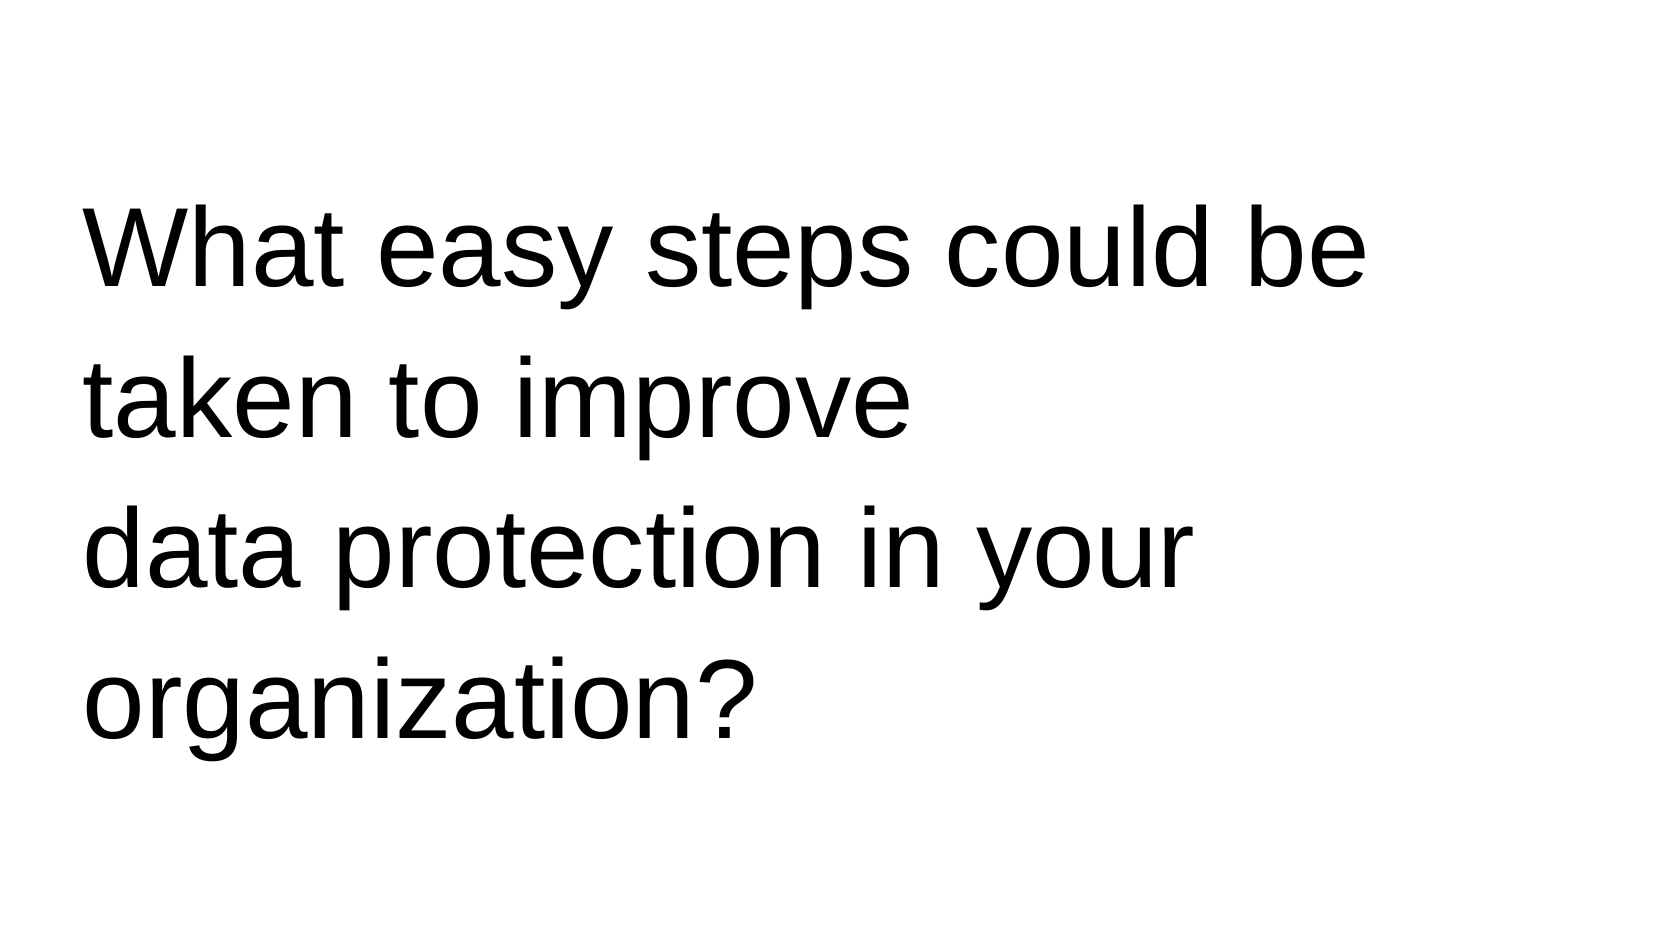

# What easy steps could be taken to improve data protection in your organization?